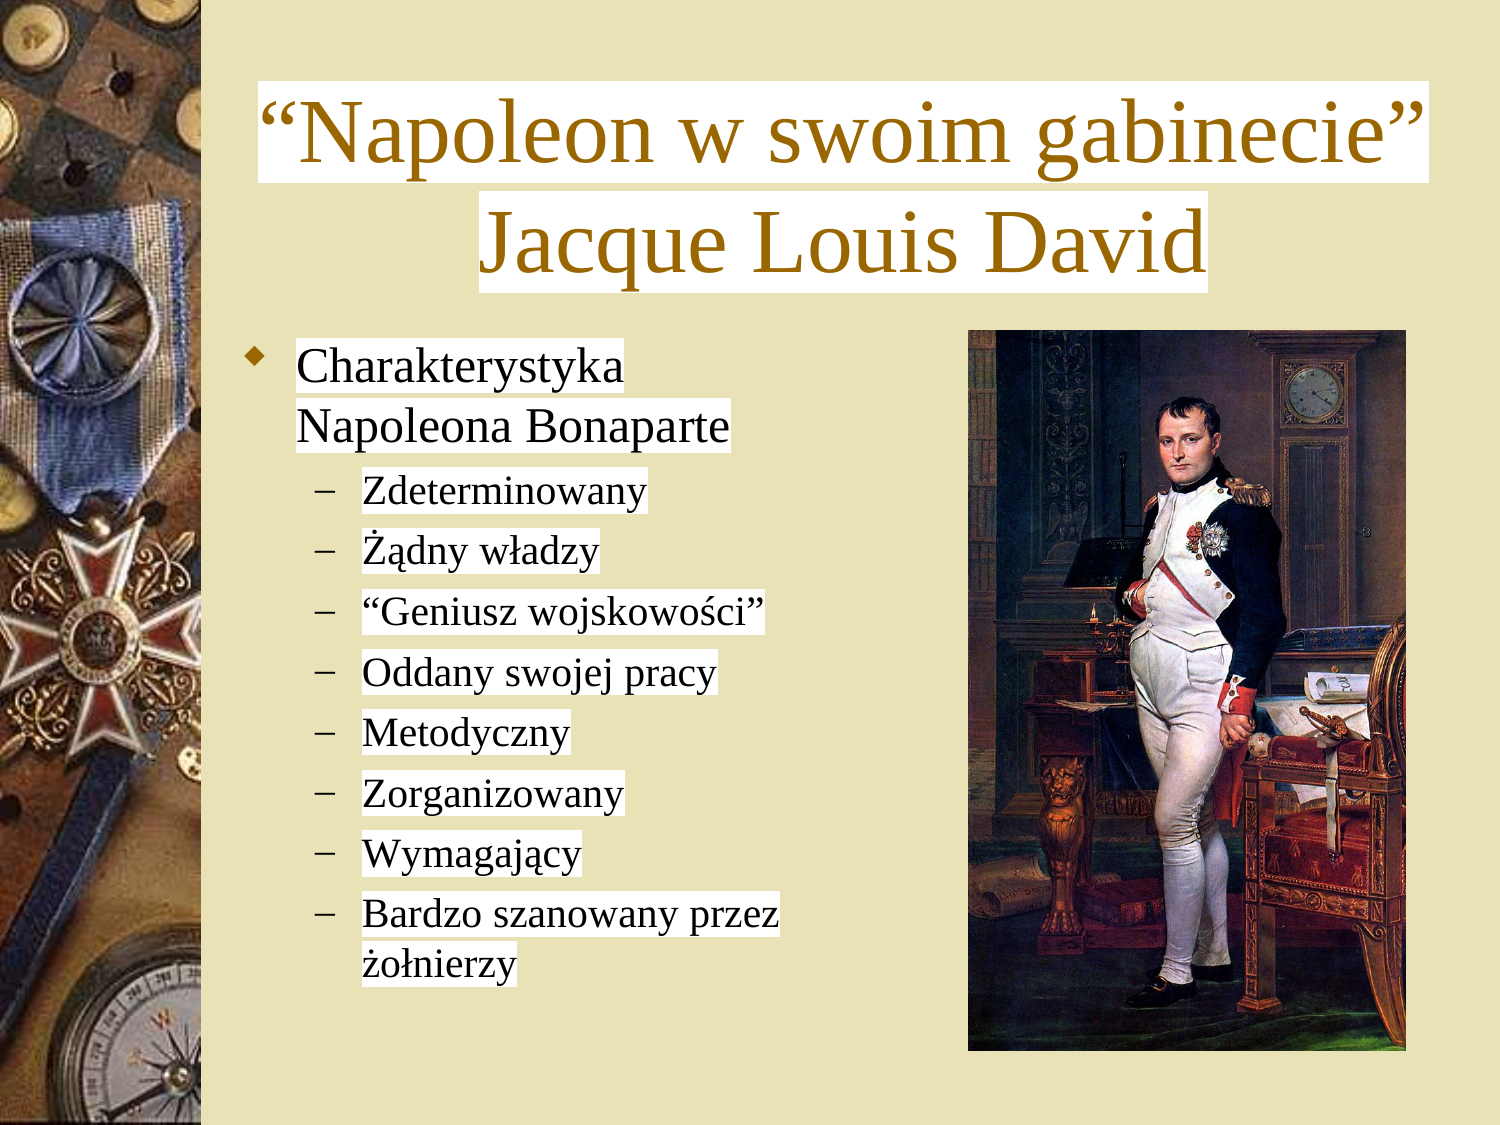

# “Napoleon w swoim gabinecie” Jacque Louis David
Charakterystyka Napoleona Bonaparte
Zdeterminowany
Żądny władzy
“Geniusz wojskowości”
Oddany swojej pracy
Metodyczny
Zorganizowany
Wymagający
Bardzo szanowany przez żołnierzy